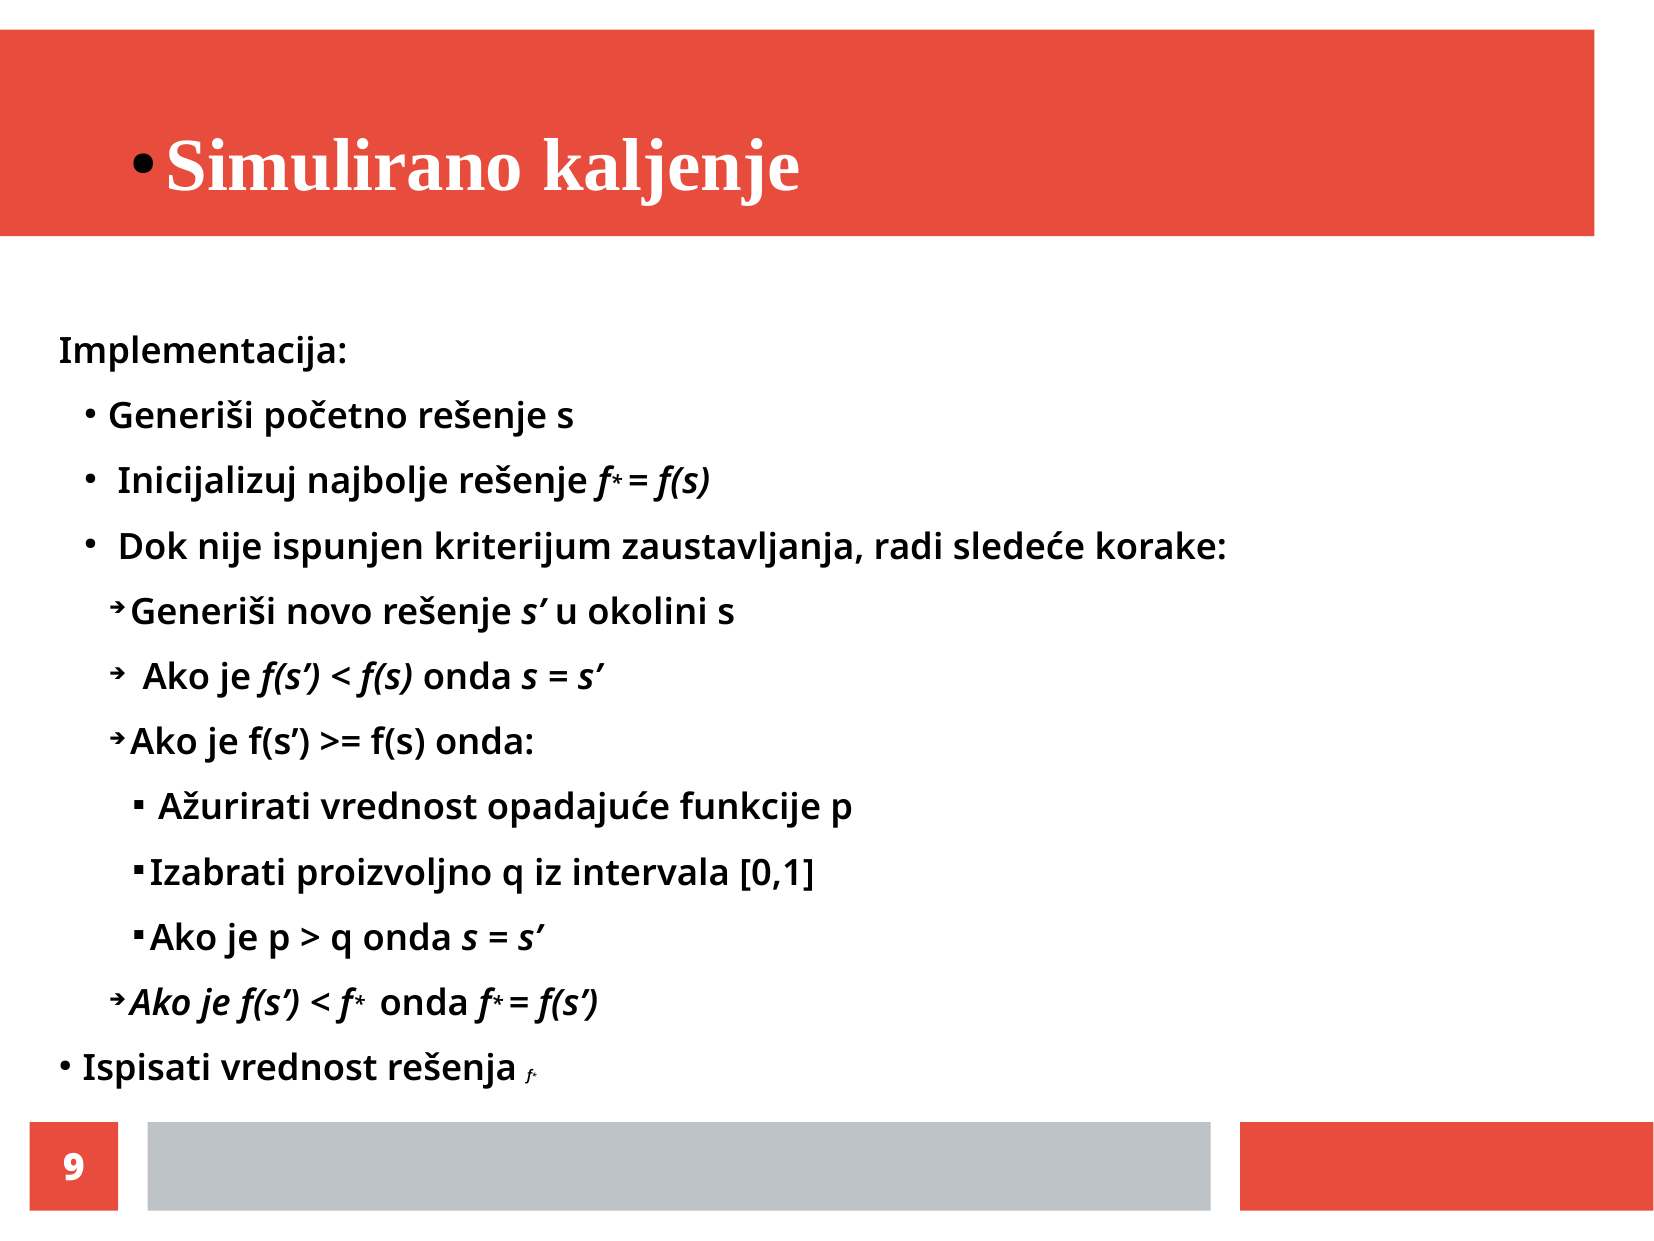

# Simulirano kaljenje
Implementacija:
Generiši početno rešenje s
 Inicijalizuj najbolje rešenje f* = f(s)
 Dok nije ispunjen kriterijum zaustavljanja, radi sledeće korake:
 Generiši novo rešenje s’ u okolini s
 Ako je f(s’) < f(s) onda s = s’
 Ako je f(s’) >= f(s) onda:
Ažurirati vrednost opadajuće funkcije p
 Izabrati proizvoljno q iz intervala [0,1]
 Ako je p > q onda s = s’
 Ako je f(s’) < f* onda f* = f(s’)
Ispisati vrednost rešenja f*
9